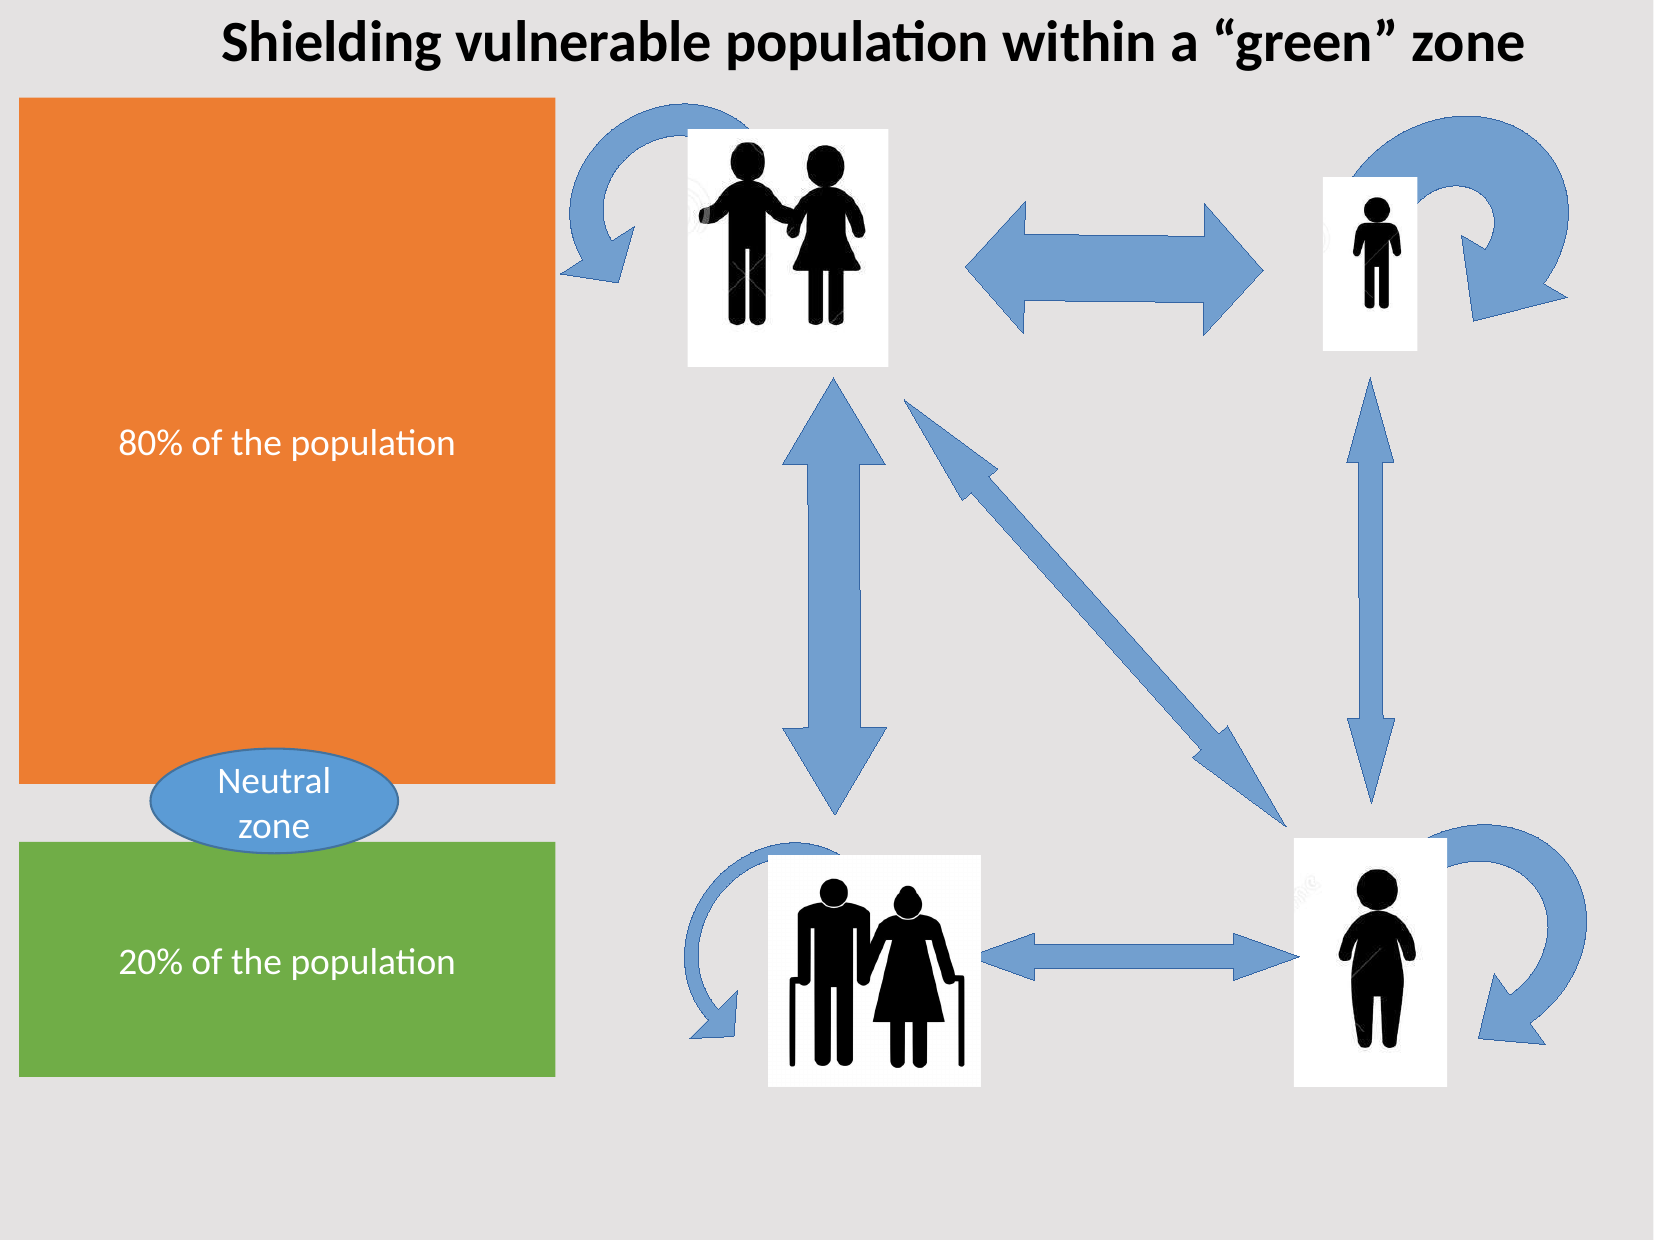

Shielding vulnerable population within a “green” zone
80% of the population
Neutral zone
20% of the population